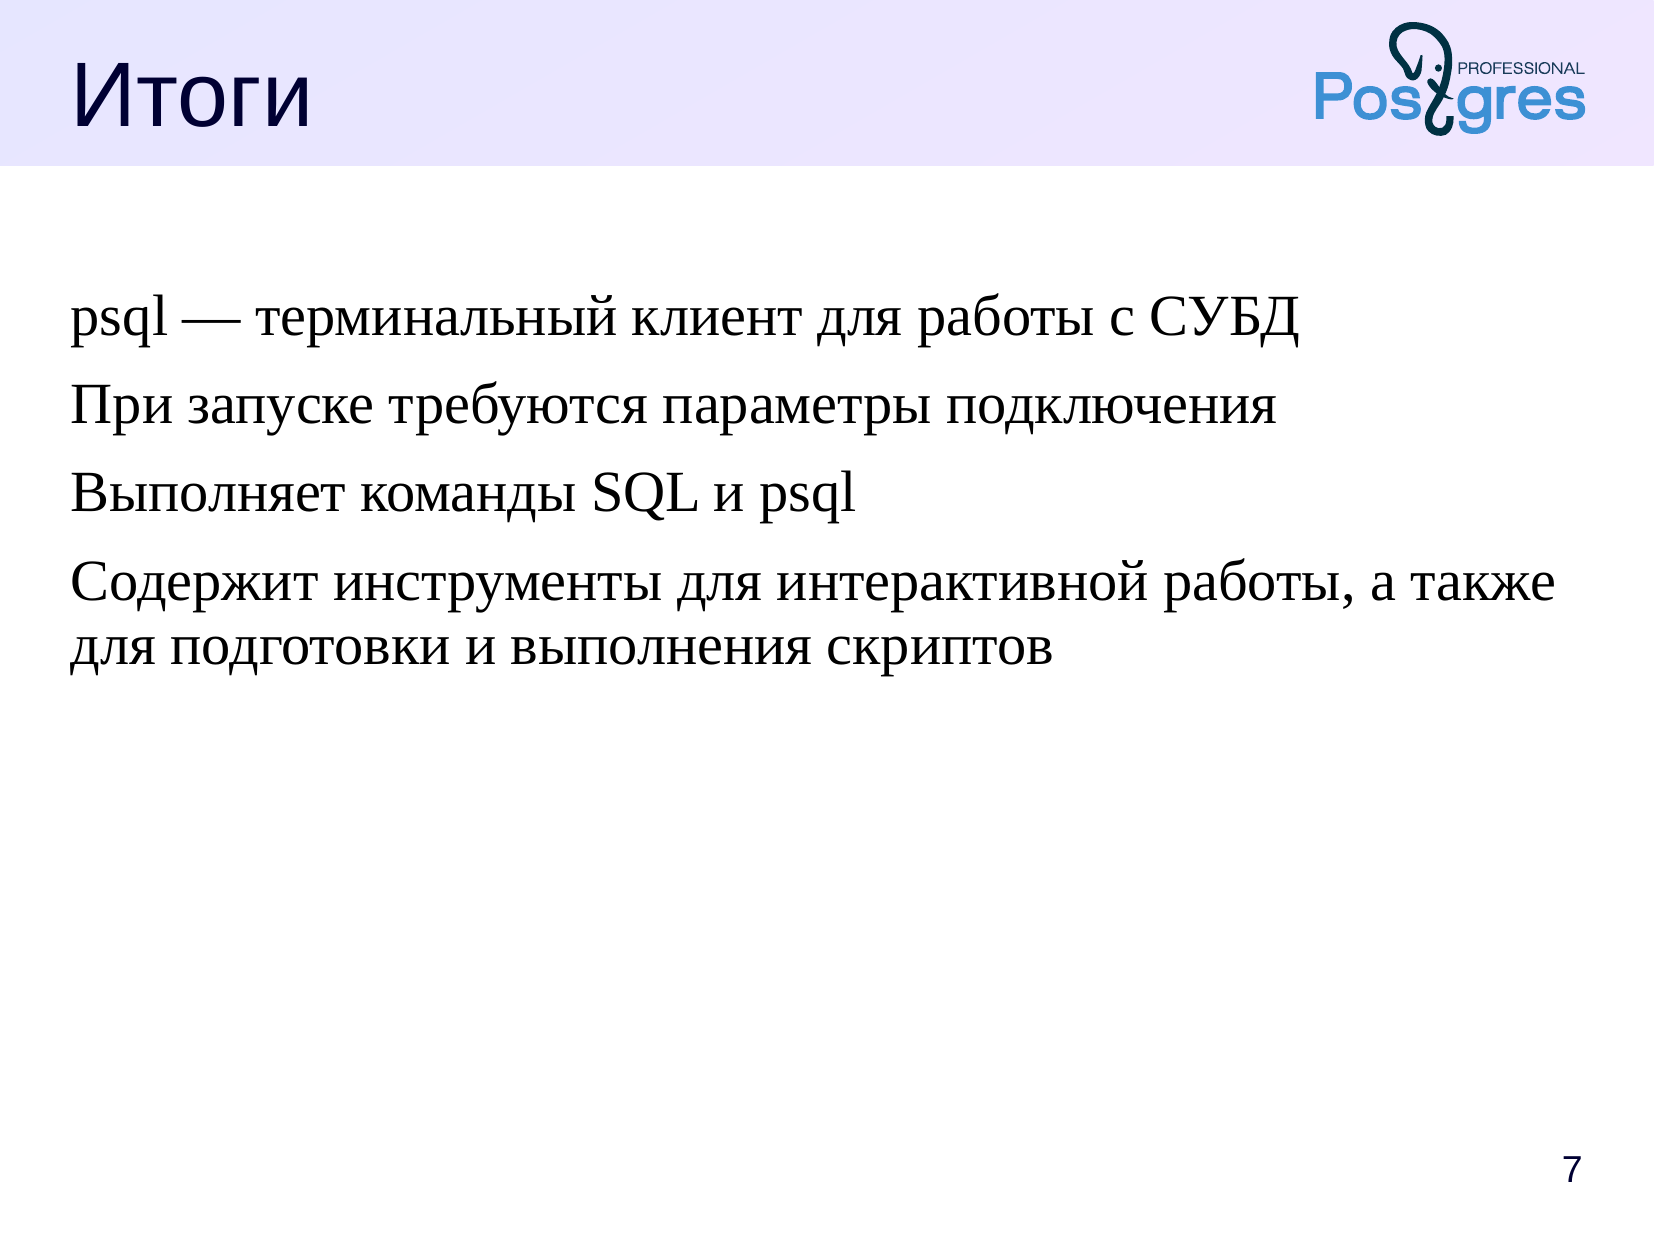

# Итоги
psql — терминальный клиент для работы с СУБД
При запуске требуются параметры подключения
Выполняет команды SQL и psql
Содержит инструменты для интерактивной работы, а также для подготовки и выполнения скриптов